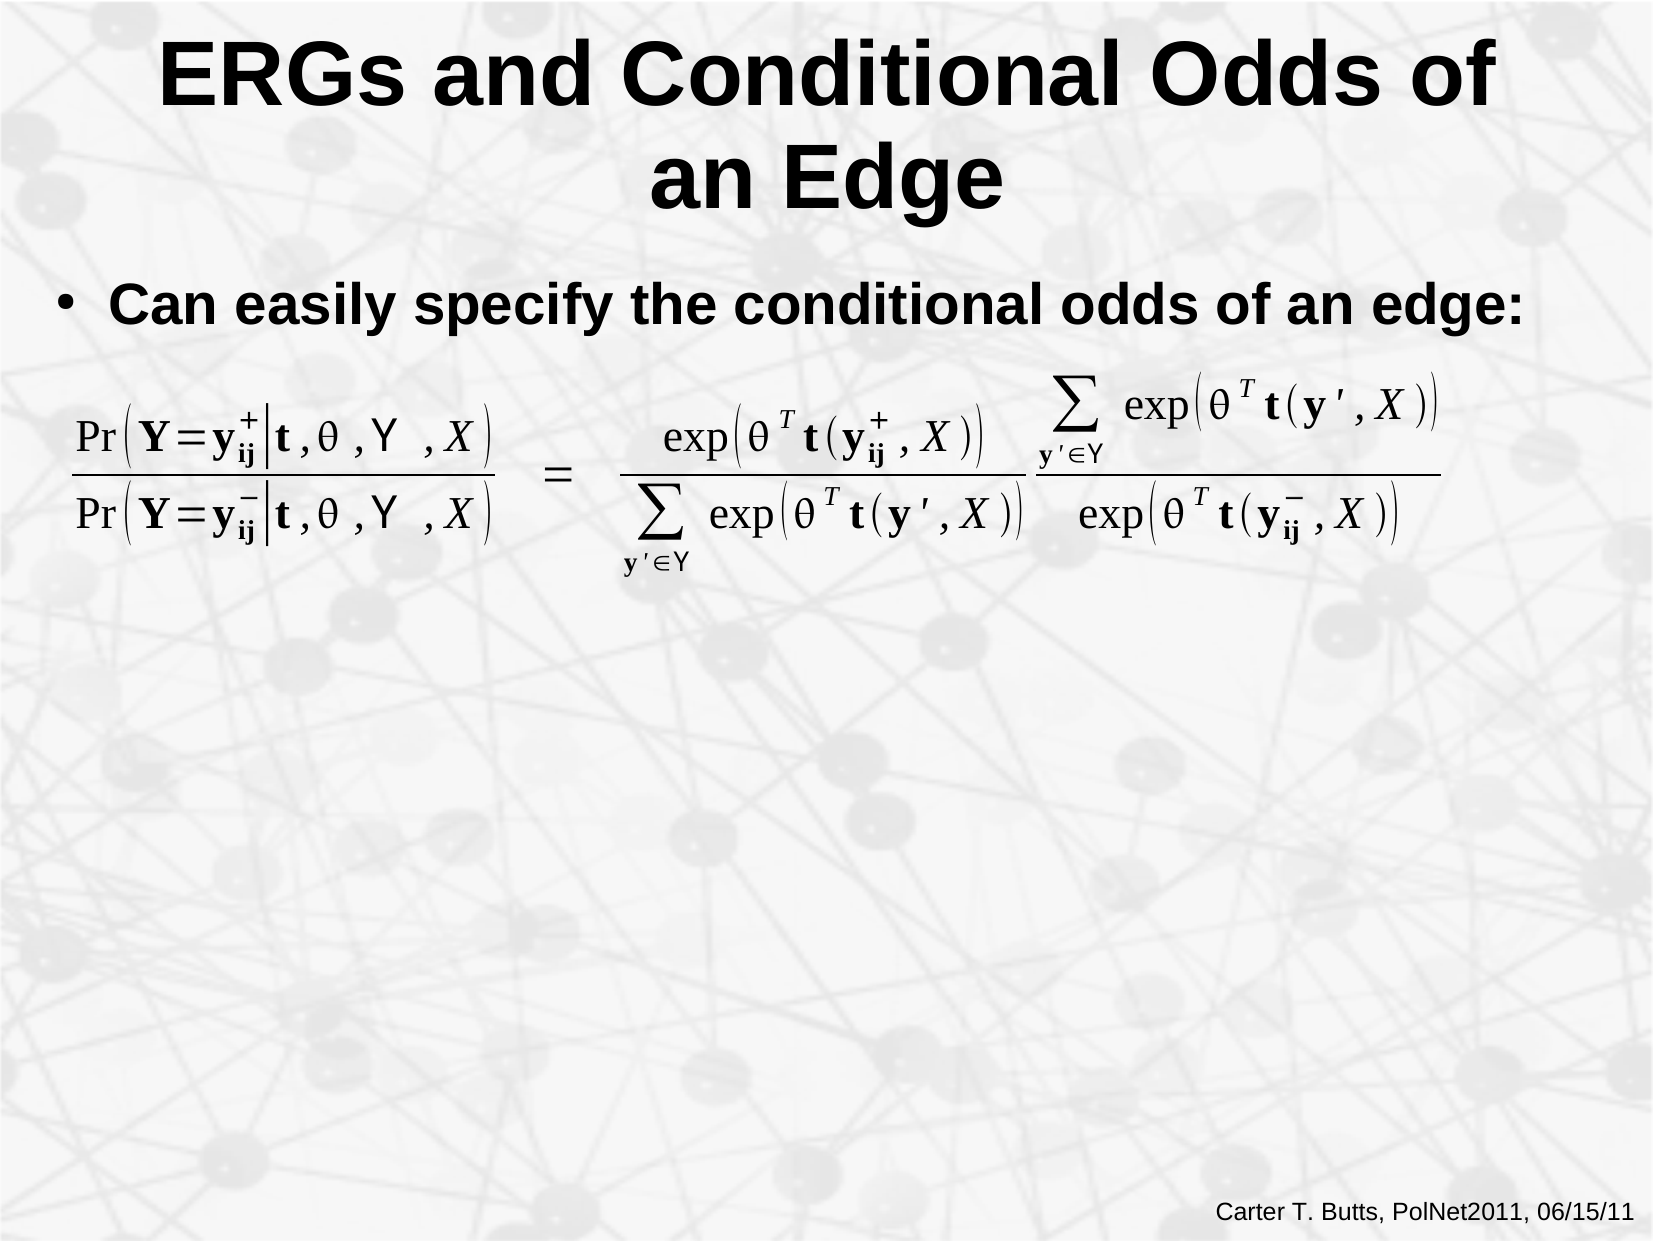

# ERGs and Conditional Odds of an Edge
Can easily specify the conditional odds of an edge: